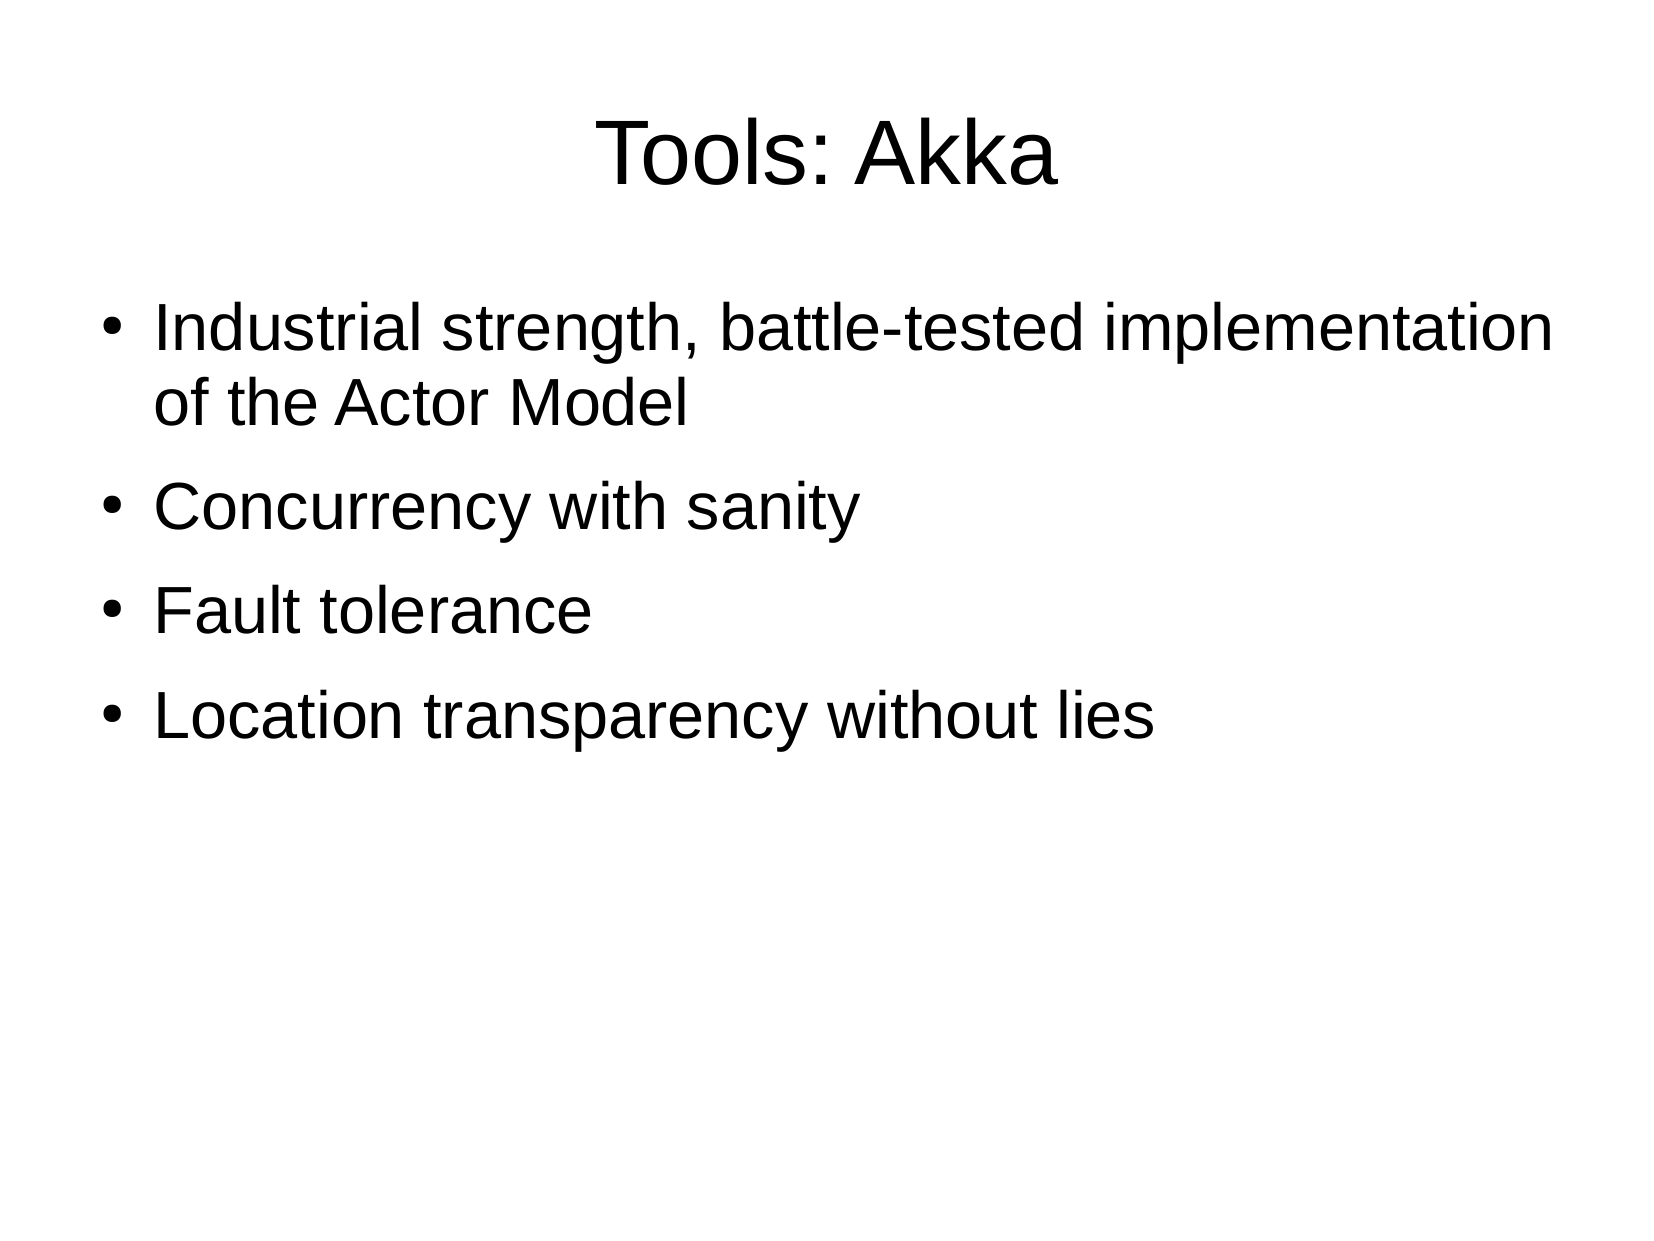

# Tools: Akka
Industrial strength, battle-tested implementation of the Actor Model
Concurrency with sanity
Fault tolerance
Location transparency without lies